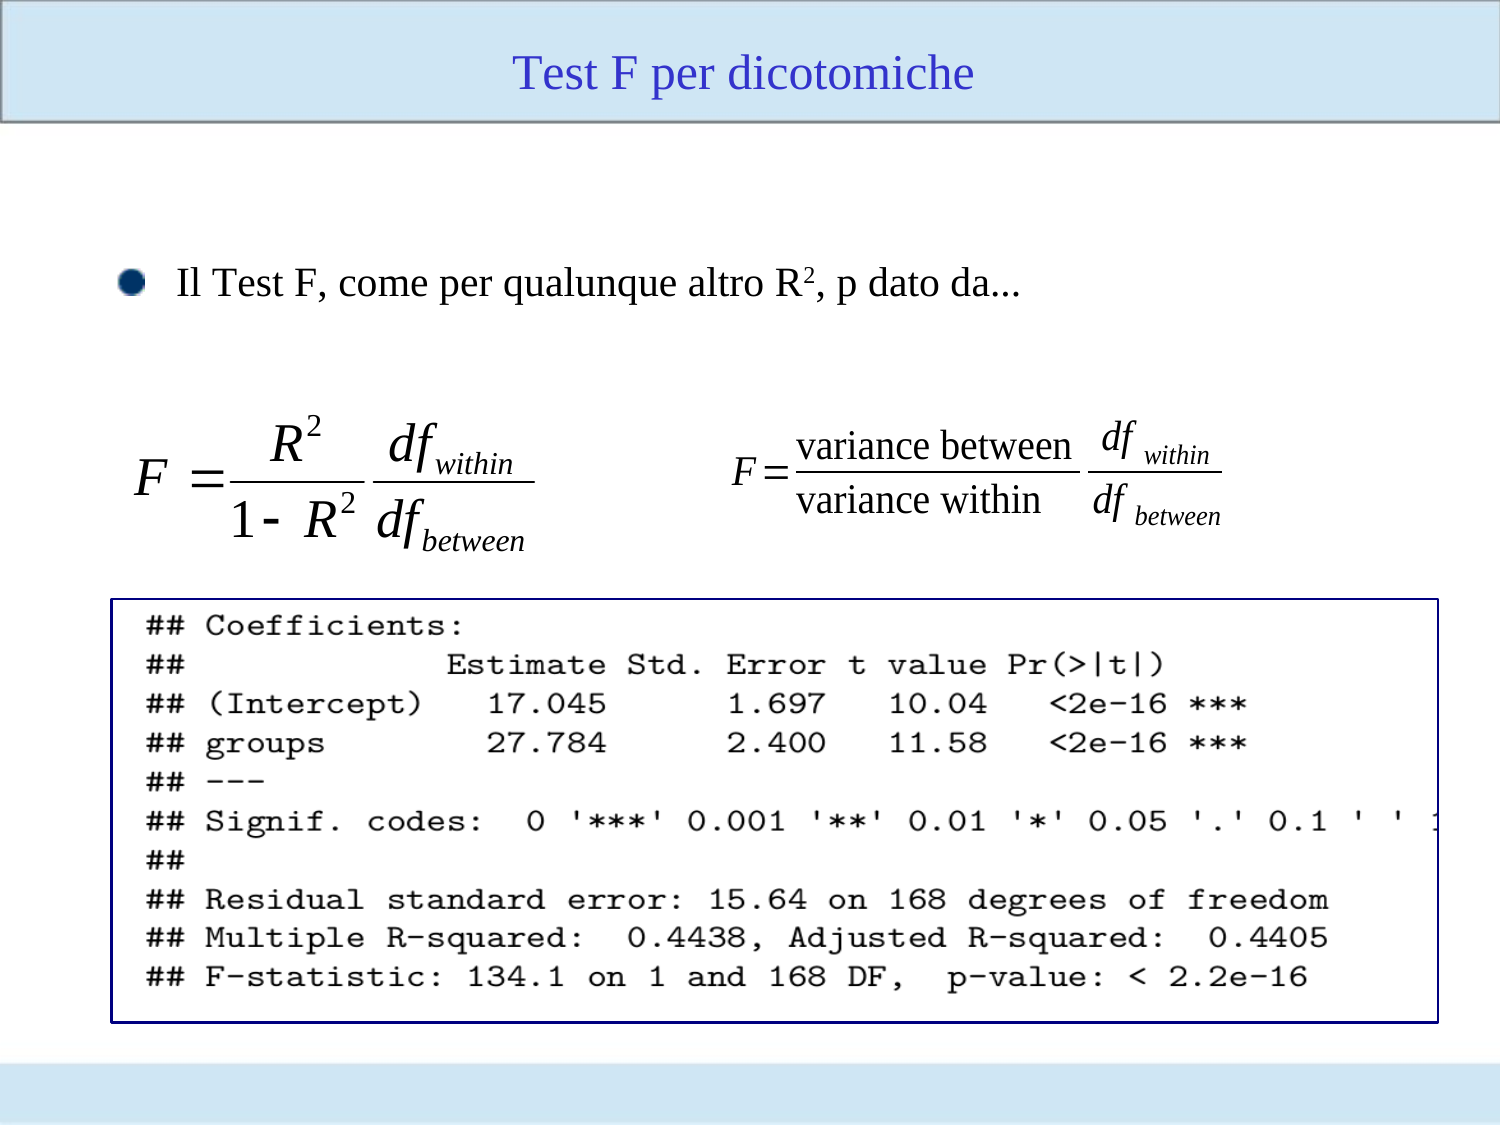

# Test F per dicotomiche
Il Test F, come per qualunque altro R2, p dato da...